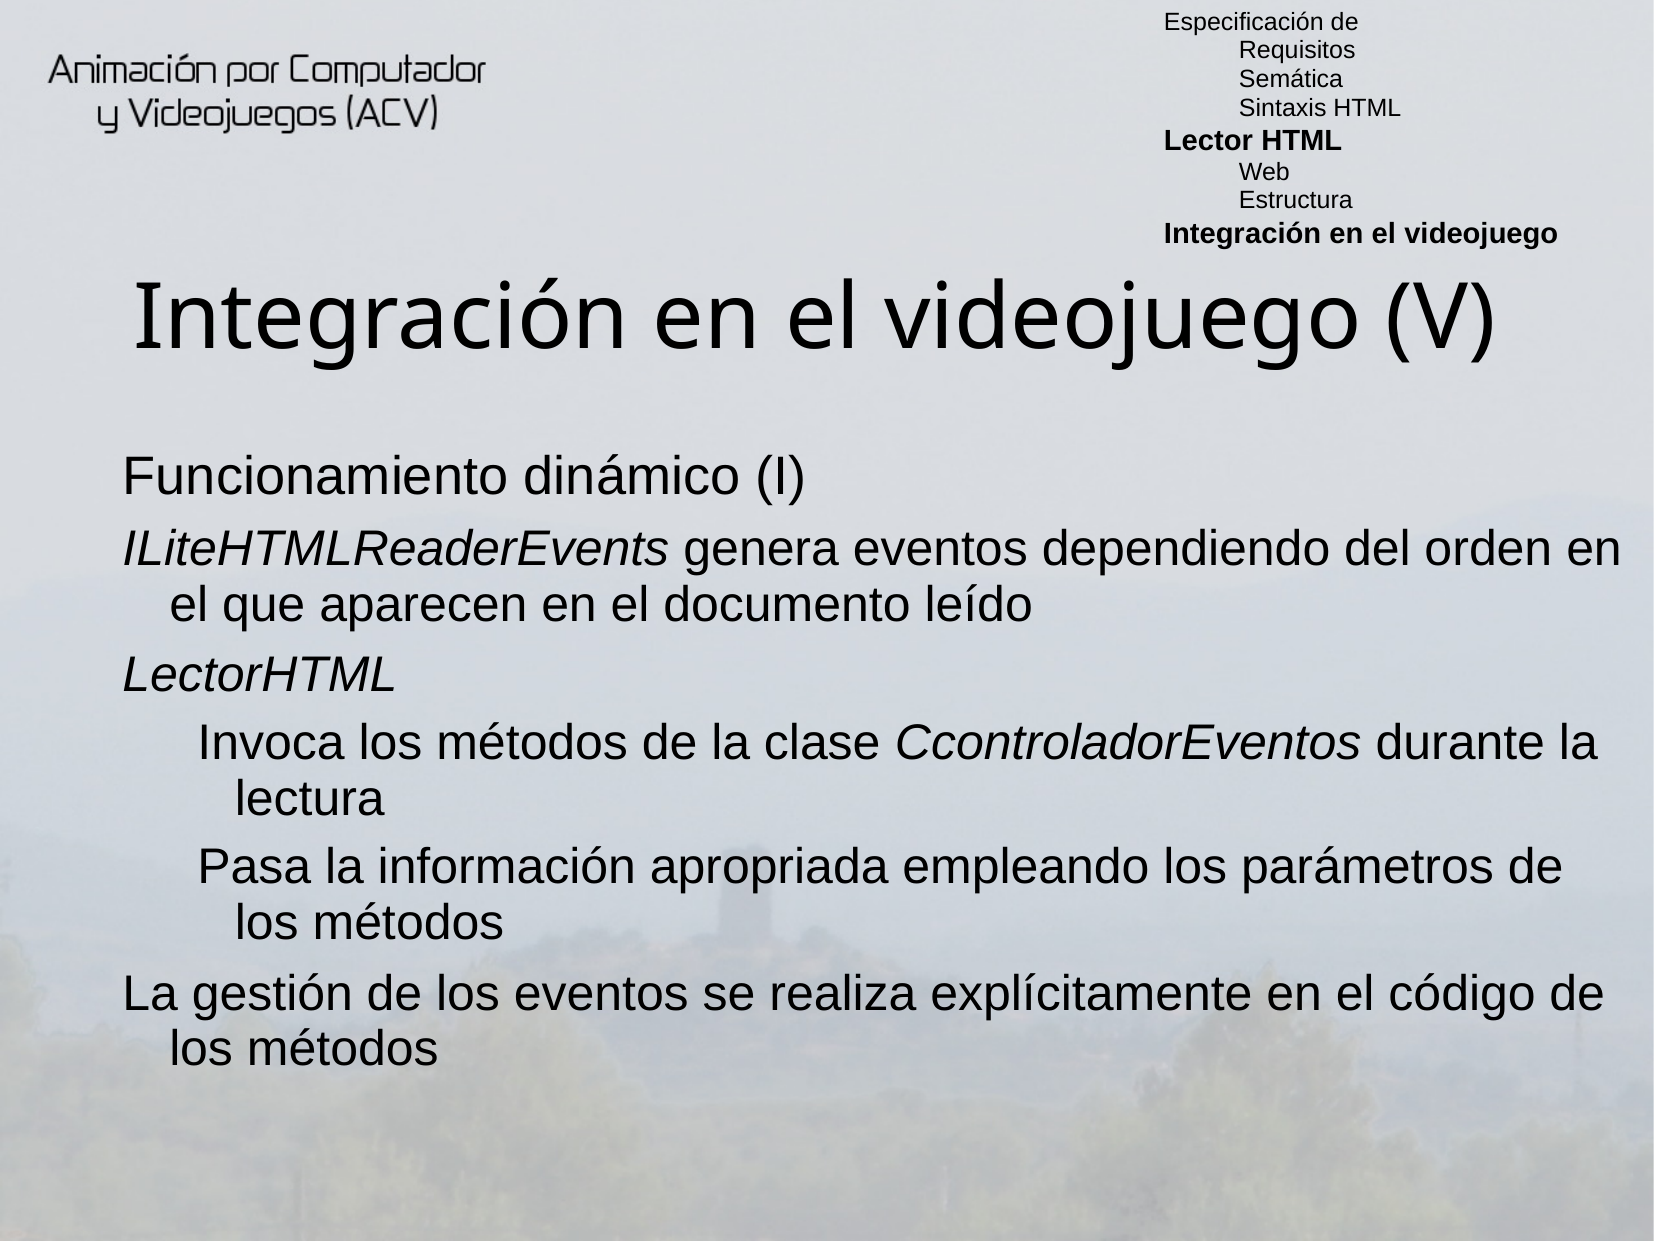

Especificación de
Requisitos
Semática
Sintaxis HTML
Lector HTML
Web
Estructura
Integración en el videojuego
Integración en el videojuego (V)
# Funcionamiento dinámico (I)
ILiteHTMLReaderEvents genera eventos dependiendo del orden en el que aparecen en el documento leído
LectorHTML
Invoca los métodos de la clase CcontroladorEventos durante la lectura
Pasa la información apropriada empleando los parámetros de los métodos
La gestión de los eventos se realiza explícitamente en el código de los métodos